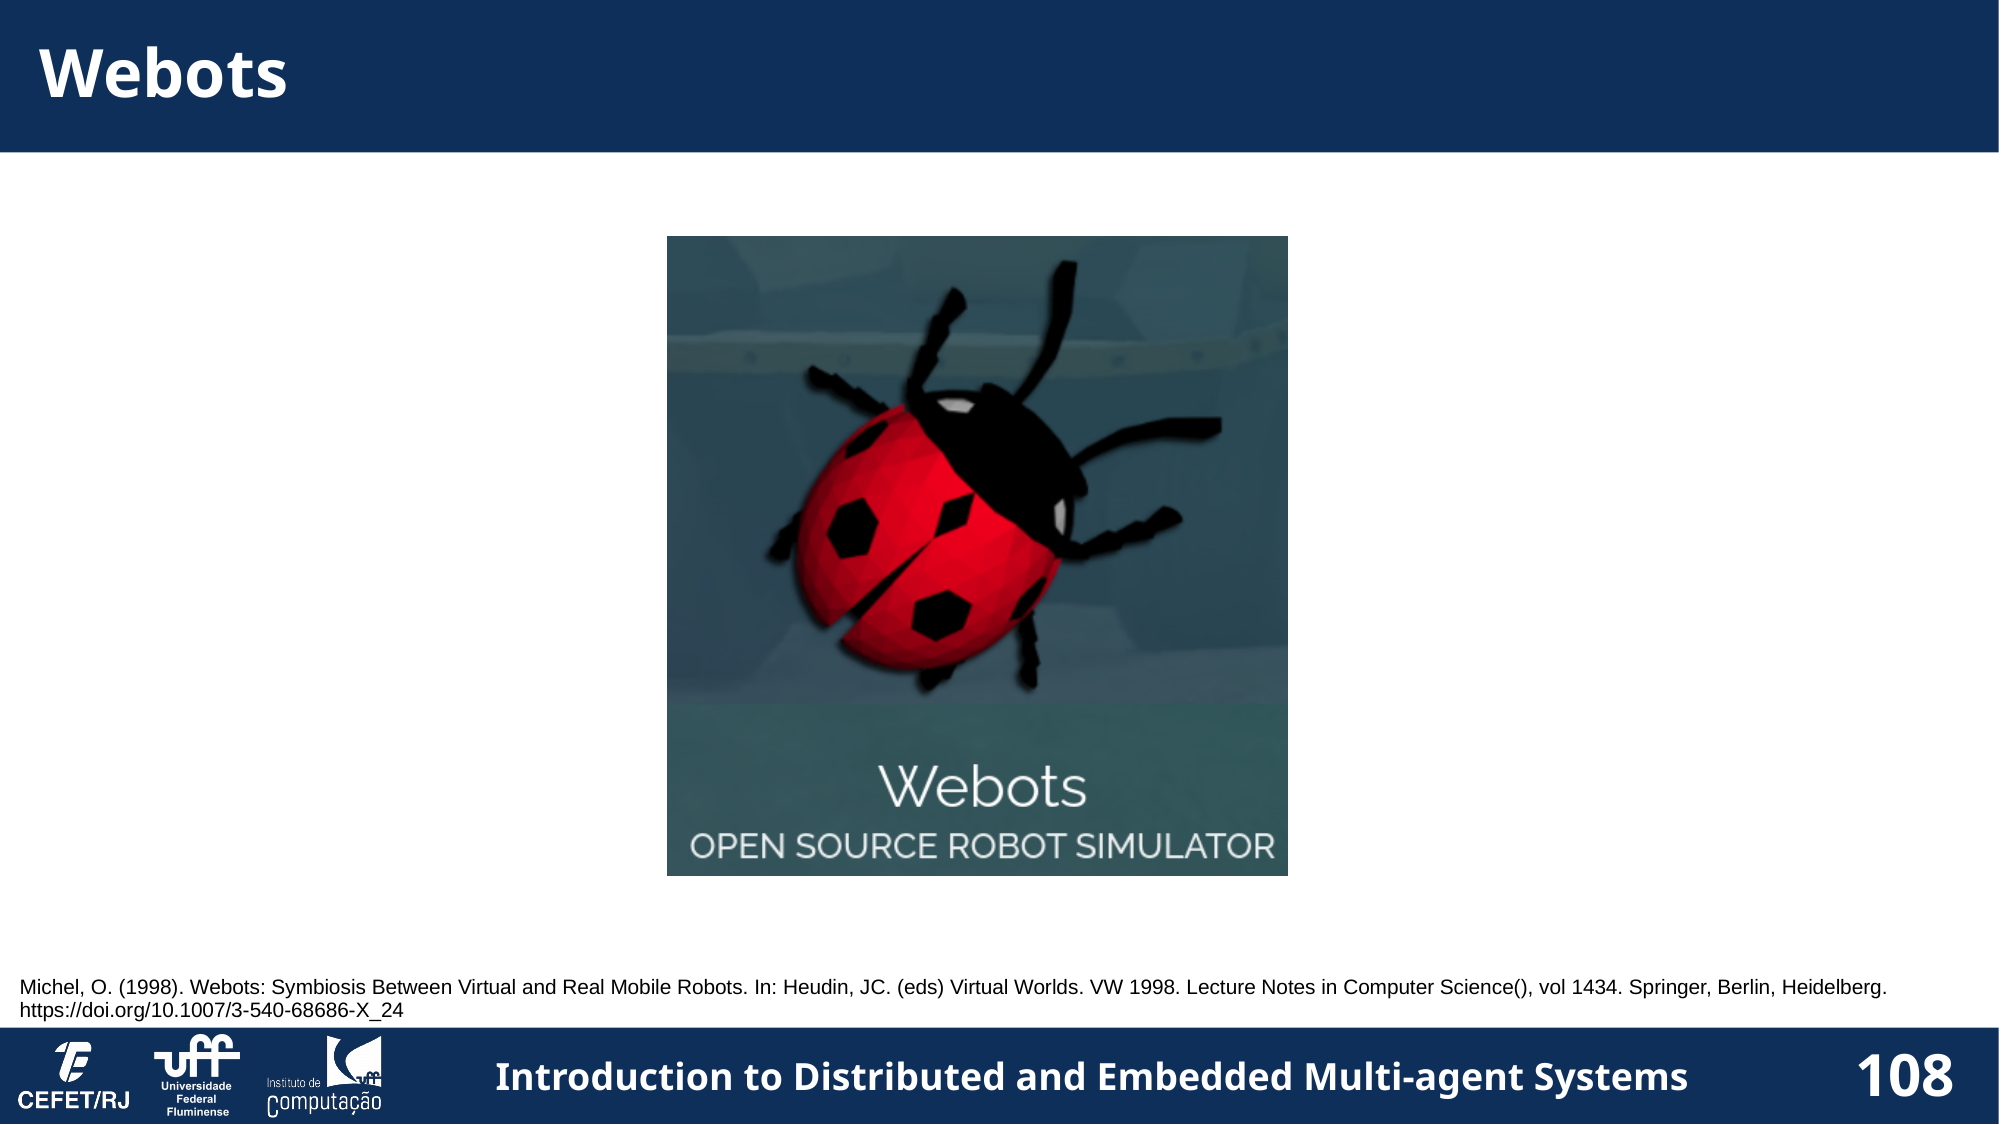

Webots
Michel, O. (1998). Webots: Symbiosis Between Virtual and Real Mobile Robots. In: Heudin, JC. (eds) Virtual Worlds. VW 1998. Lecture Notes in Computer Science(), vol 1434. Springer, Berlin, Heidelberg. https://doi.org/10.1007/3-540-68686-X_24